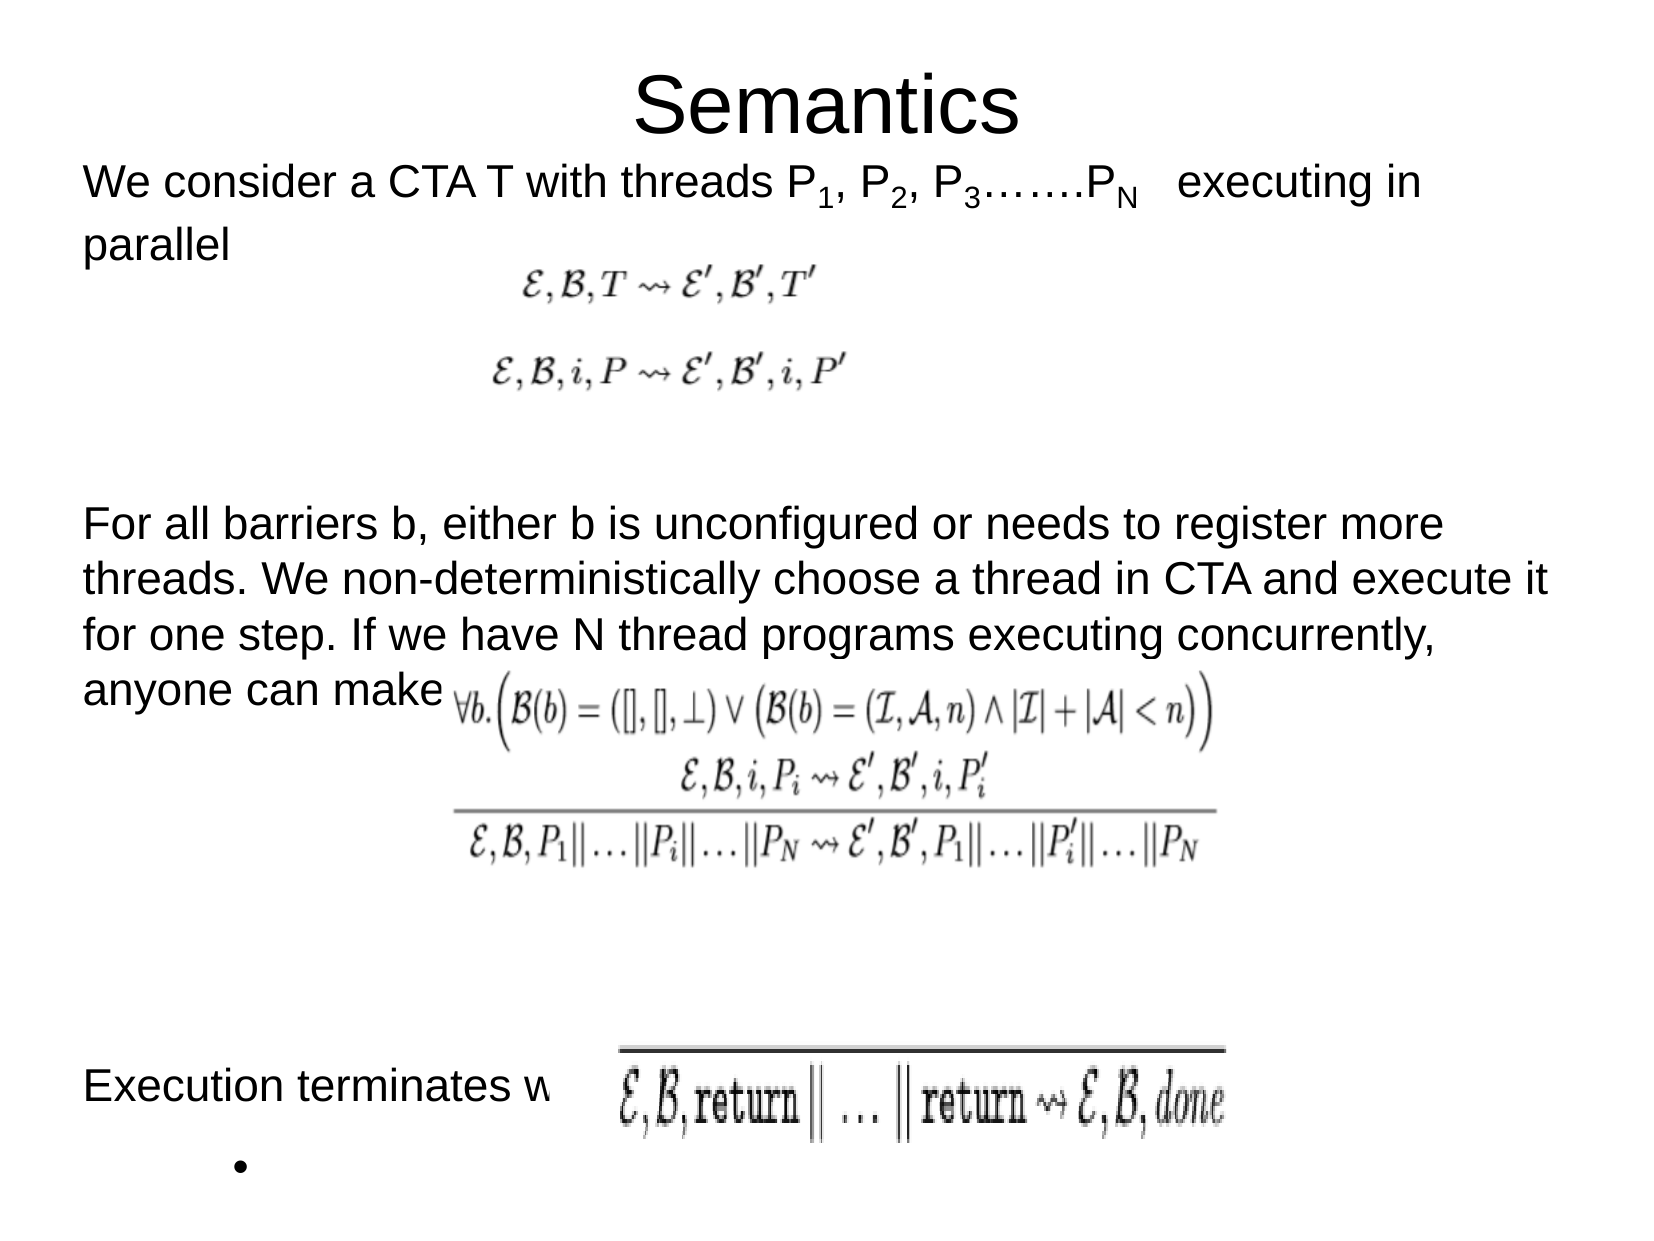

# Semantics
We consider a CTA T with threads P1, P2, P3…….PN executing in parallel
For all barriers b, either b is unconfigured or needs to register more threads. We non-deterministically choose a thread in CTA and execute it for one step. If we have N thread programs executing concurrently, anyone can make step from Pi to Pi’
Execution terminates when all threads execute a return